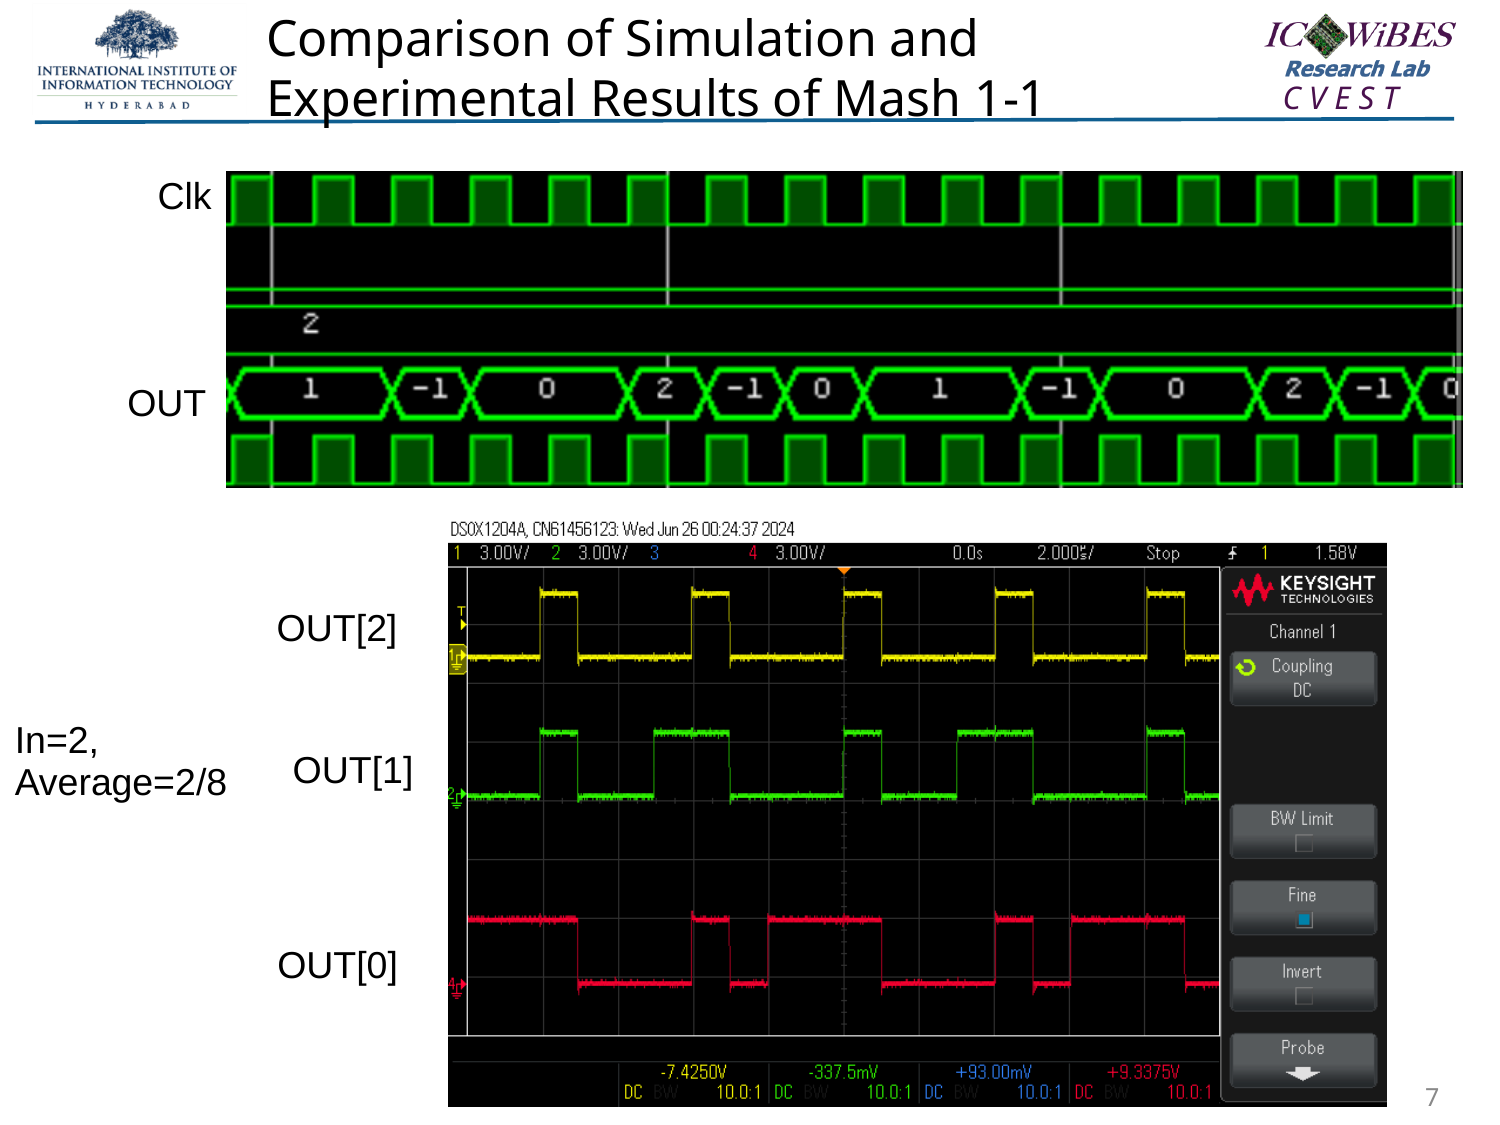

# Comparison of Simulation and Experimental Results of Mash 1-1
Clk
OUT
OUT[2]
In=2,
Average=2/8
OUT[1]
OUT[0]